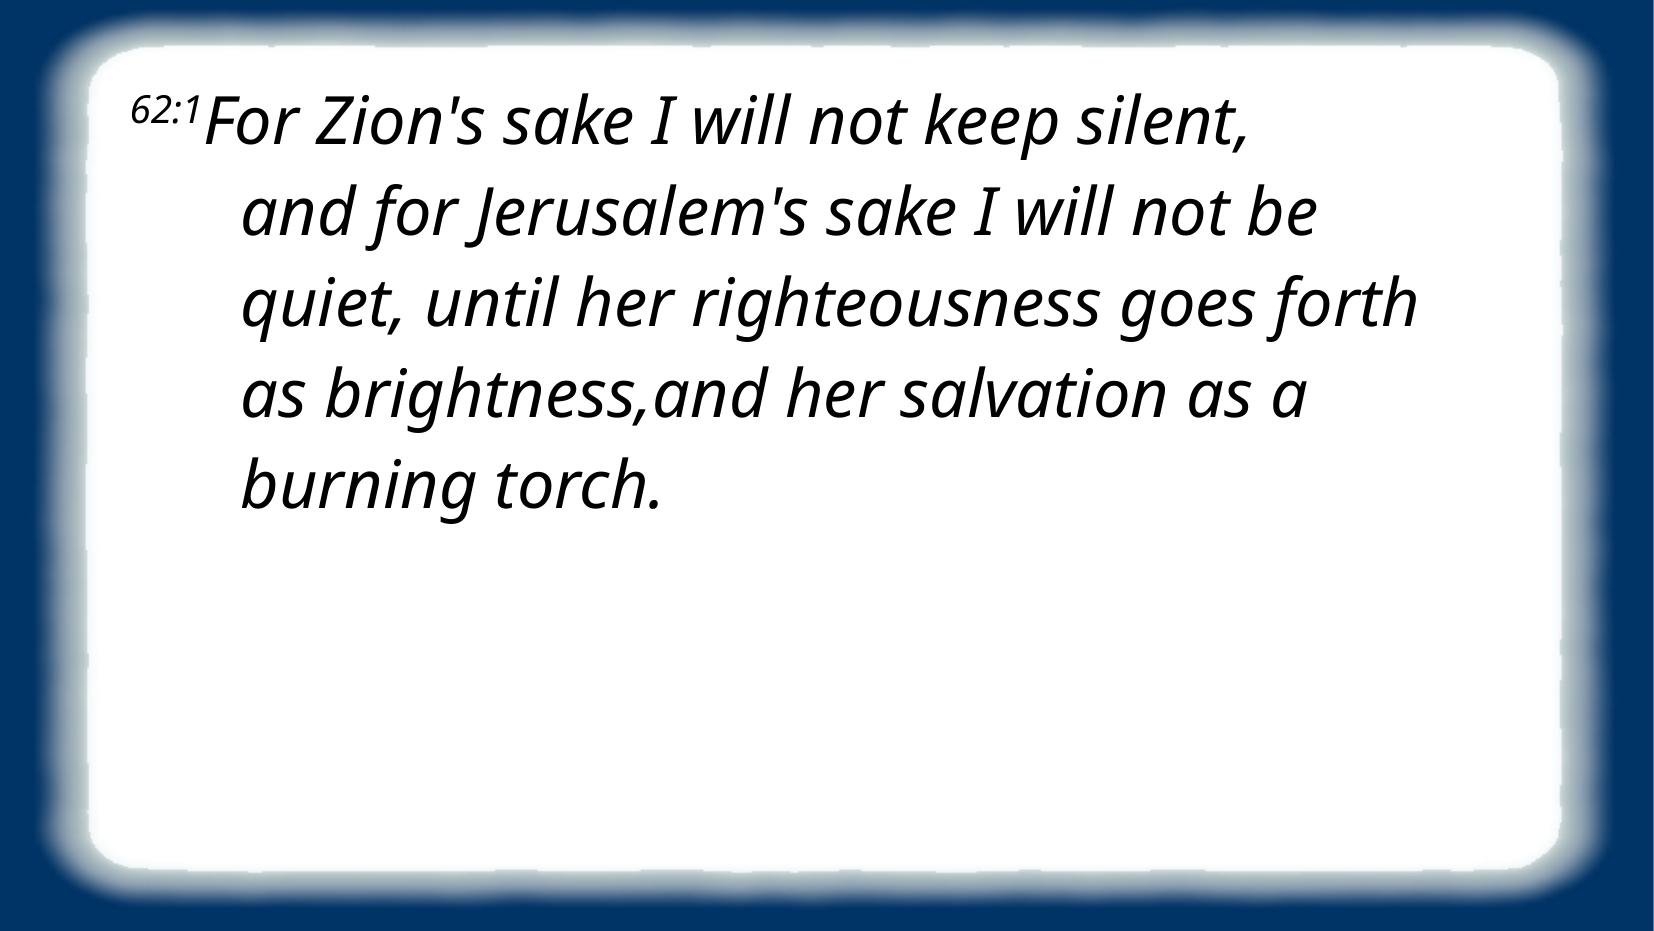

62:1For Zion's sake I will not keep silent,
 and for Jerusalem's sake I will not be
 quiet, until her righteousness goes forth
 as brightness,and her salvation as a
 burning torch.